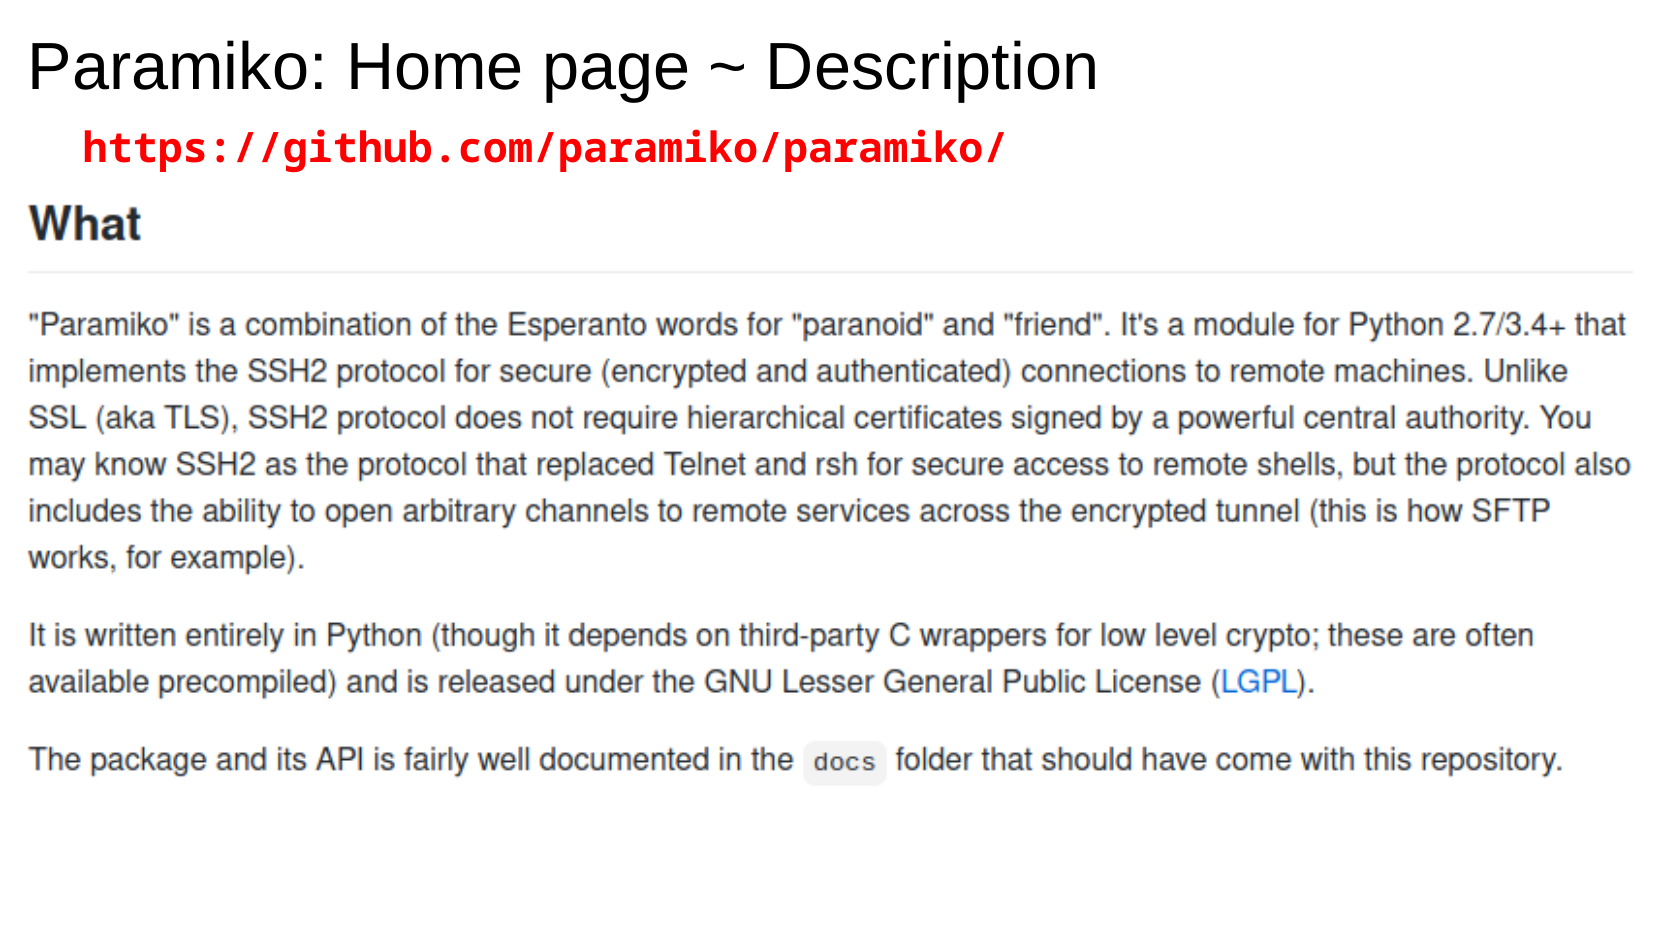

# Paramiko: Home page ~ Description
https://github.com/paramiko/paramiko/